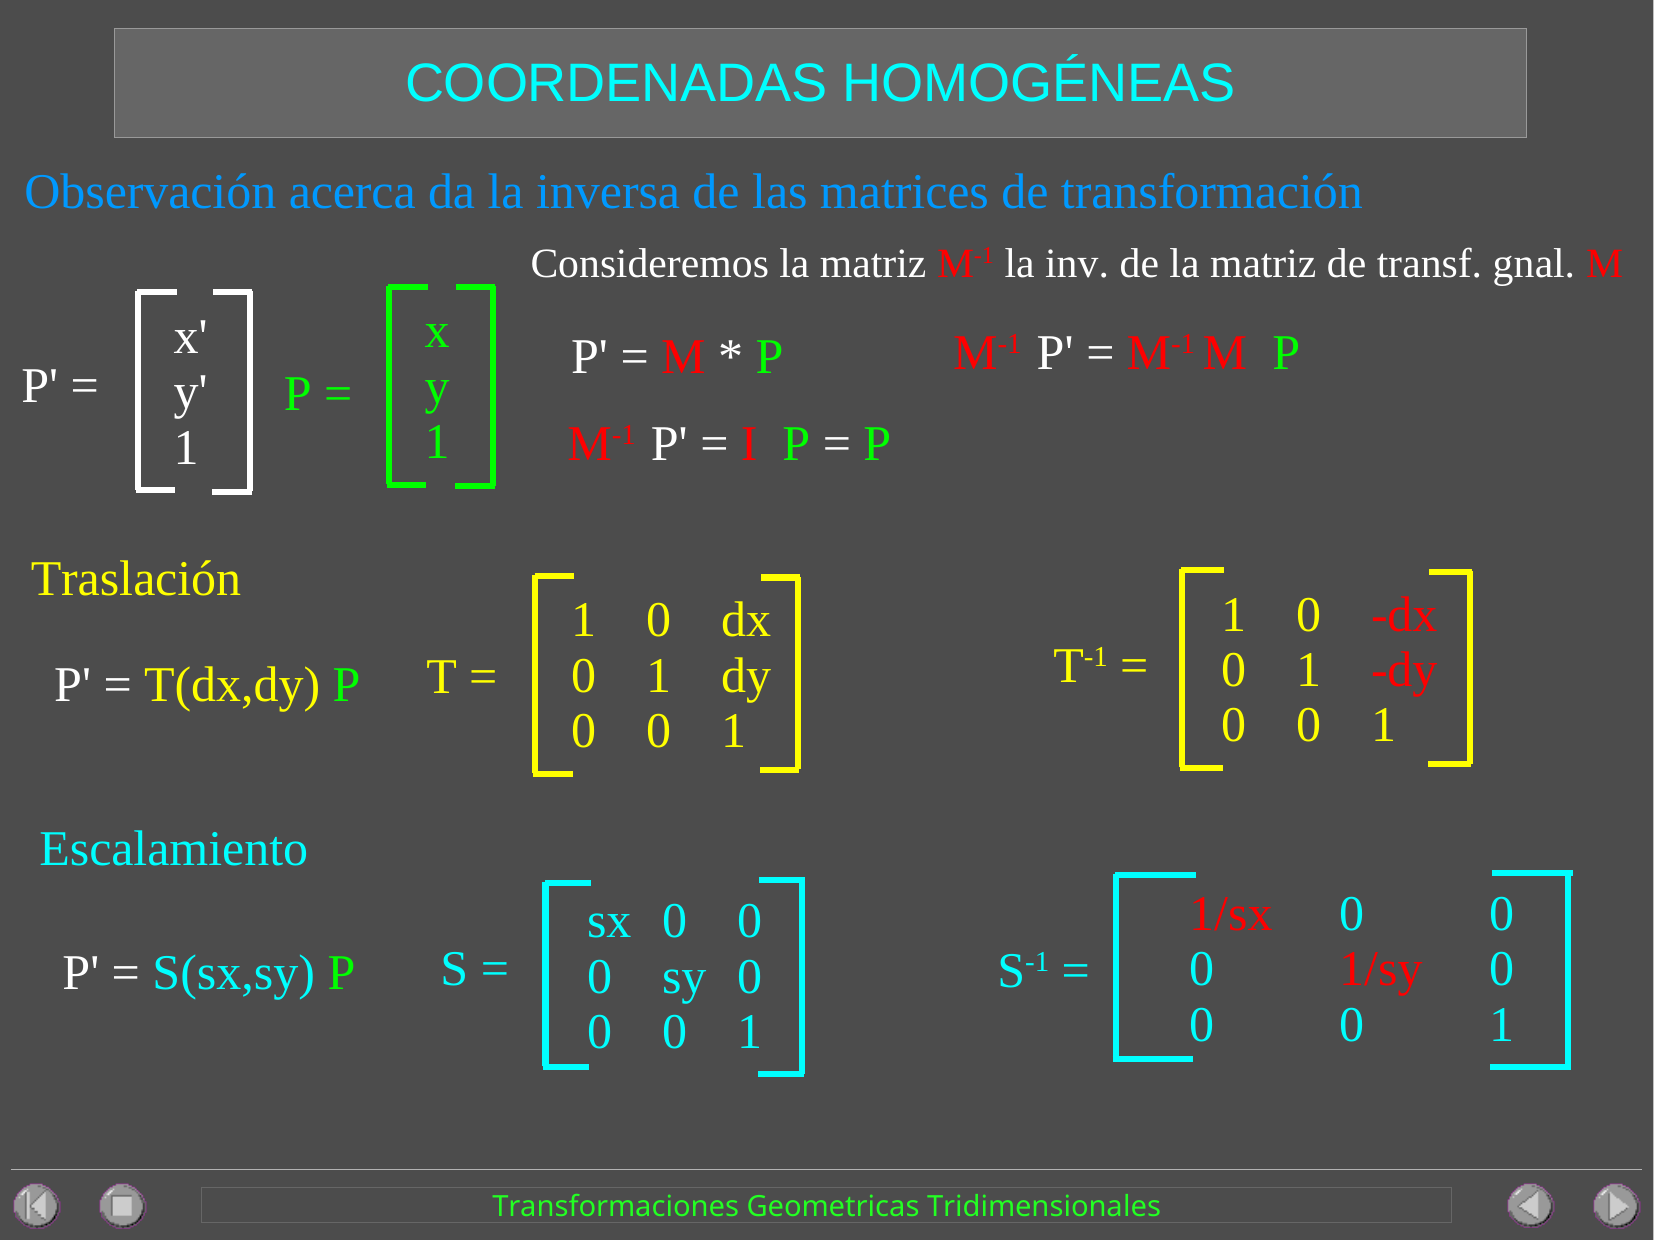

# COORDENADAS HOMOGÉNEAS
Observación acerca da la inversa de las matrices de transformación
Consideremos la matriz M-1 la inv. de la matriz de transf. gnal. M
x
y
1
P =
x'
y'
1
P' =
M-1 P' = M-1 M P
P' = M * P
M-1 P' = I P = P
Traslación
1	0	dx
0	1	dy
0	0	1
T =
P' = T(dx,dy) P
1	0	-dx
0	1	-dy
0	0	1
T-1 =
Escalamiento
sx	0	0
0	sy	0
0	0	1
S =
P' = S(sx,sy) P
1/sx	0		0
0		1/sy	0
0		0		1
S-1 =